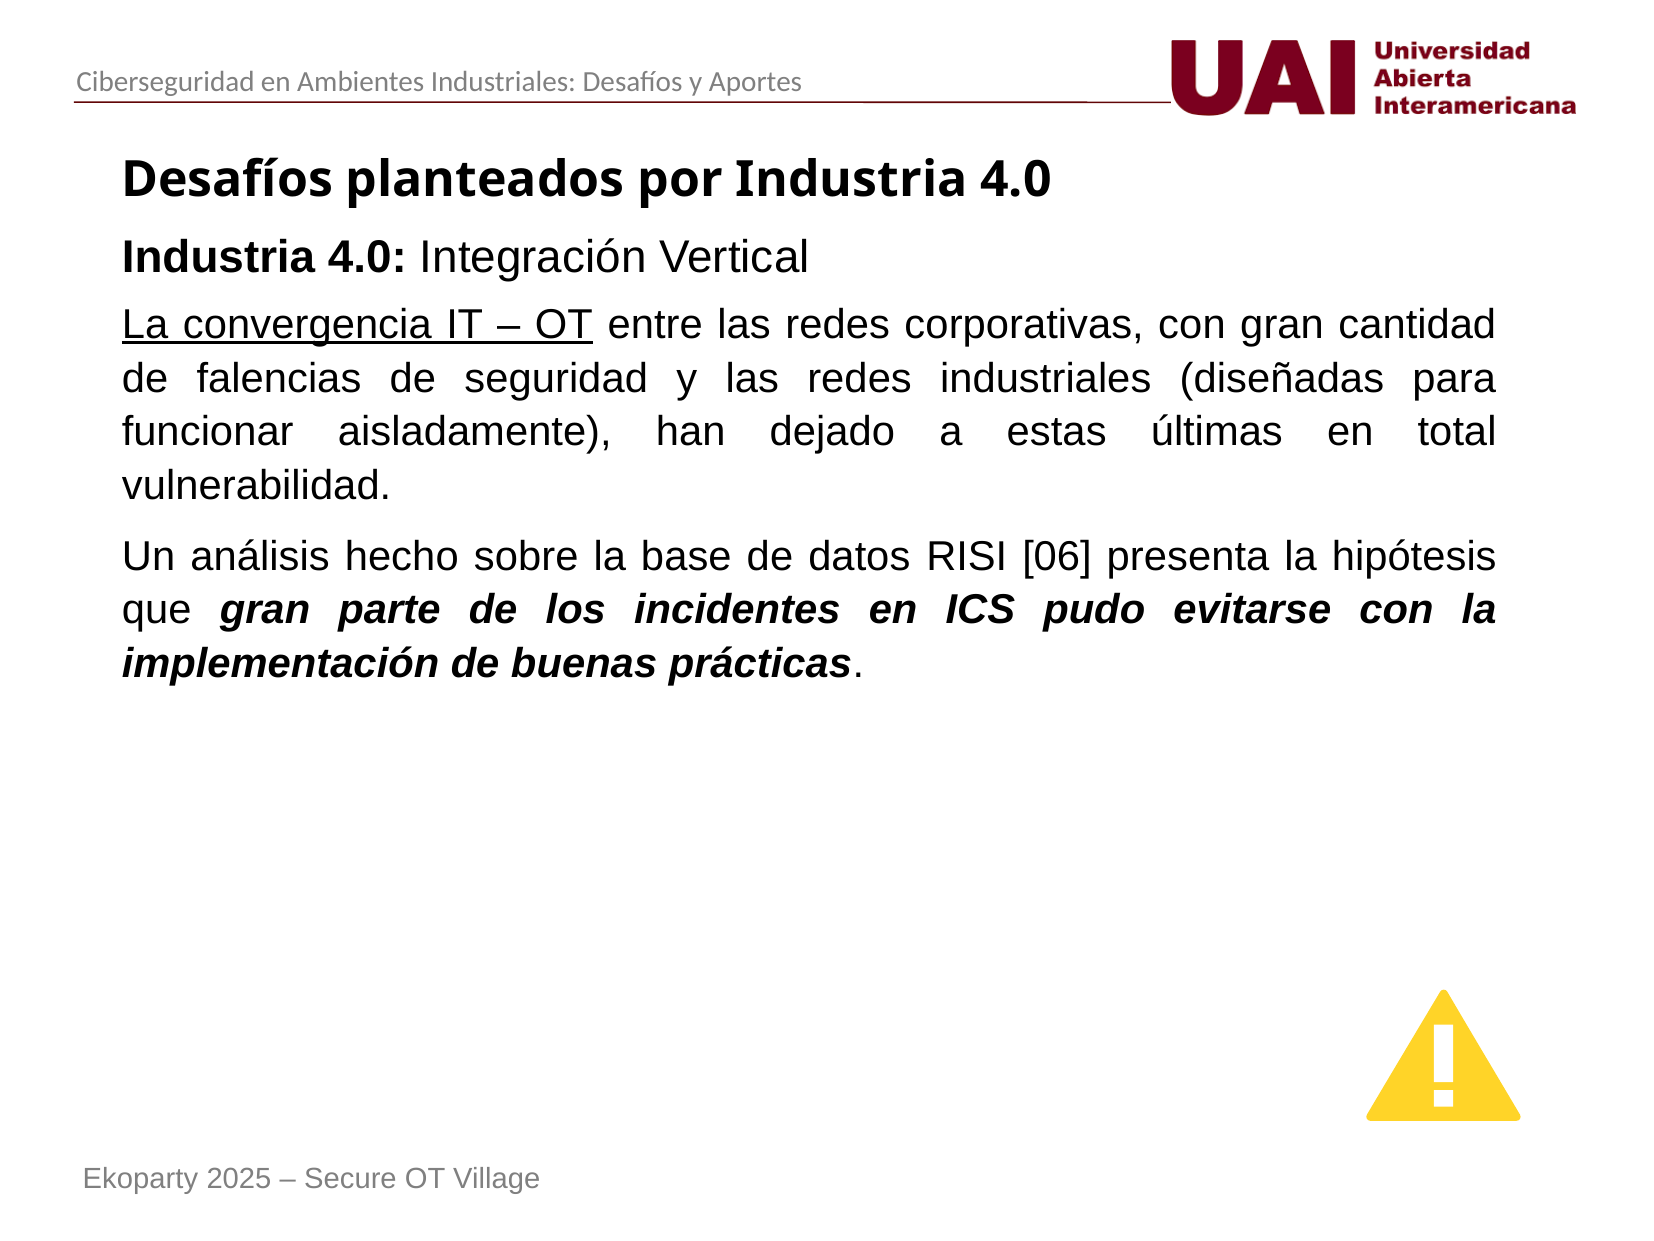

Desafíos planteados por Industria 4.0
Industria 4.0: Integración Vertical
La convergencia IT – OT entre las redes corporativas, con gran cantidad de falencias de seguridad y las redes industriales (diseñadas para funcionar aisladamente), han dejado a estas últimas en total vulnerabilidad.
Un análisis hecho sobre la base de datos RISI [06] presenta la hipótesis que gran parte de los incidentes en ICS pudo evitarse con la implementación de buenas prácticas.
 El modelo de Purdue: